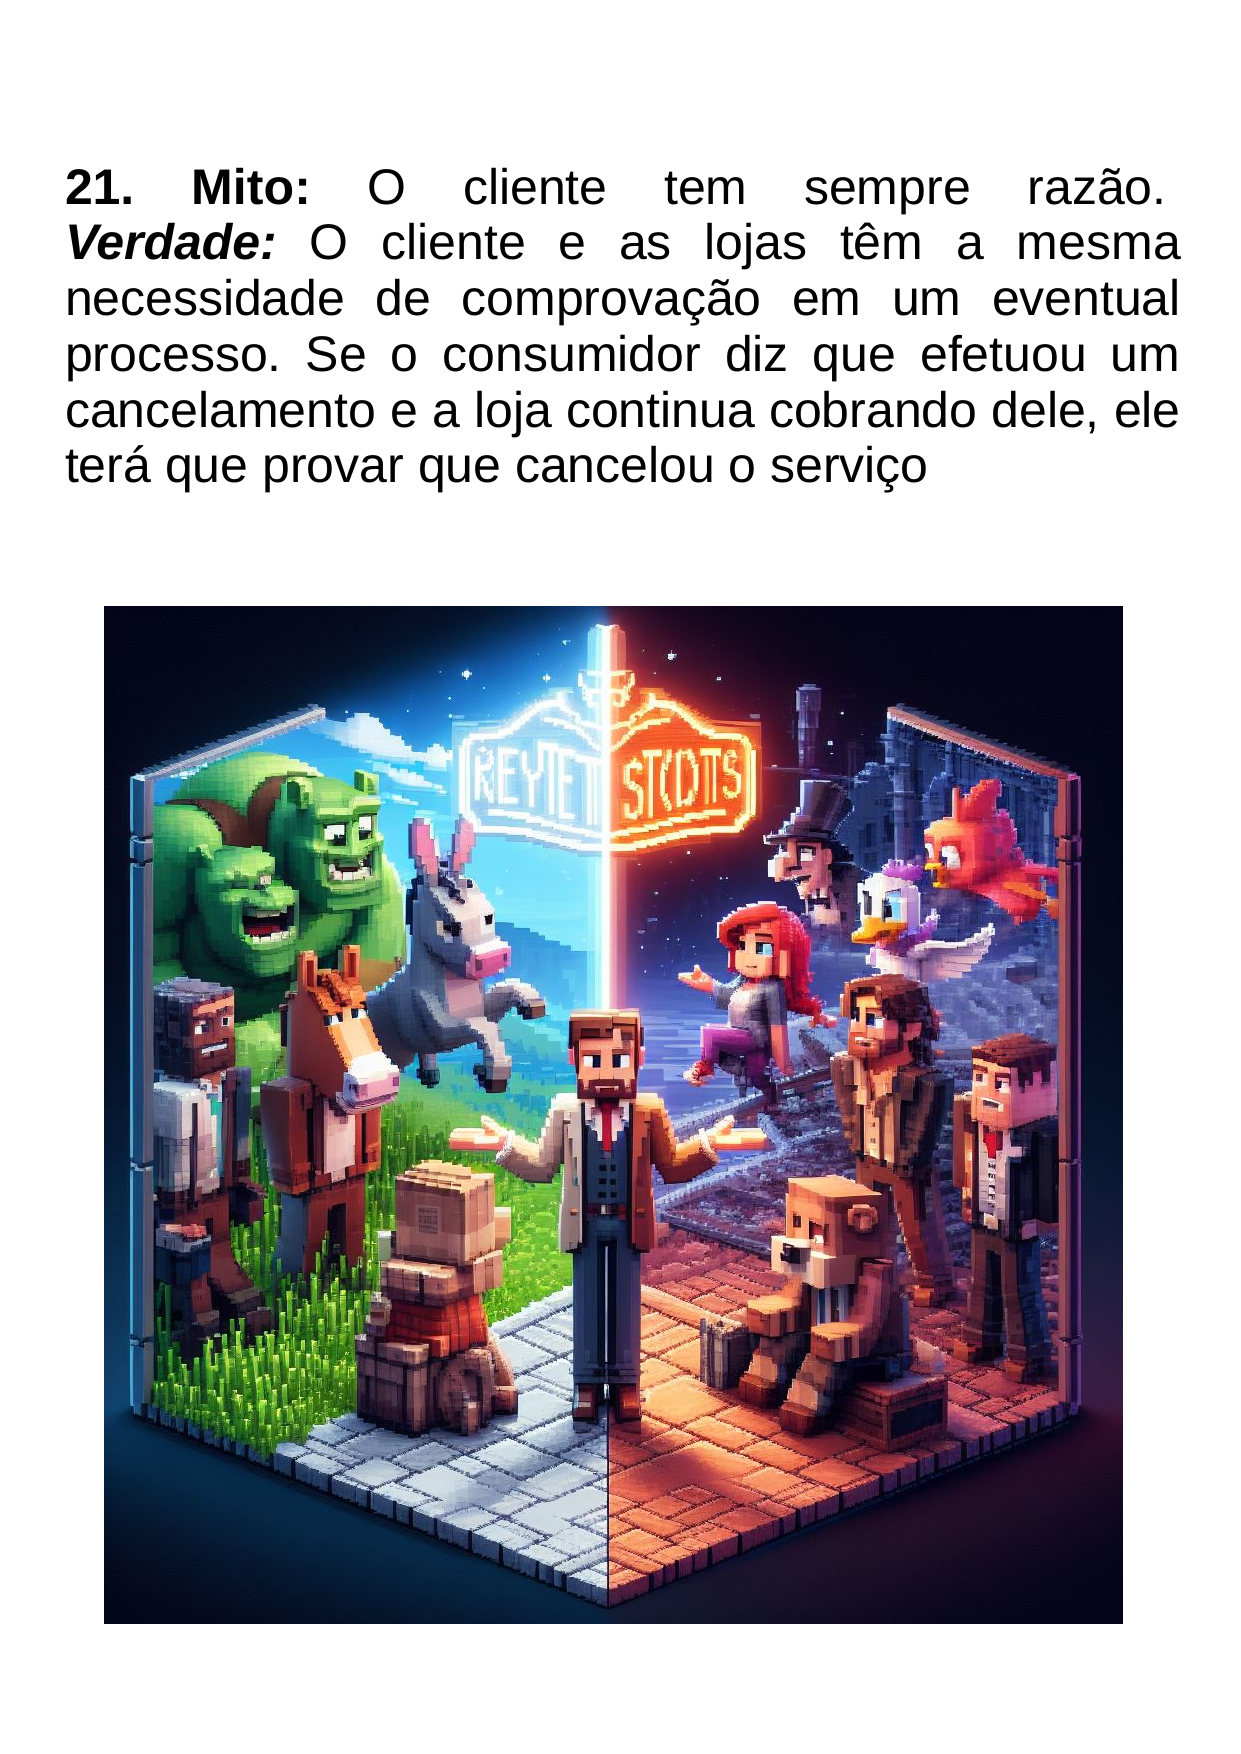

# 21. Mito: O cliente tem sempre razão.  Verdade: O cliente e as lojas têm a mesma necessidade de comprovação em um eventual processo. Se o consumidor diz que efetuou um cancelamento e a loja continua cobrando dele, ele terá que provar que cancelou o serviço